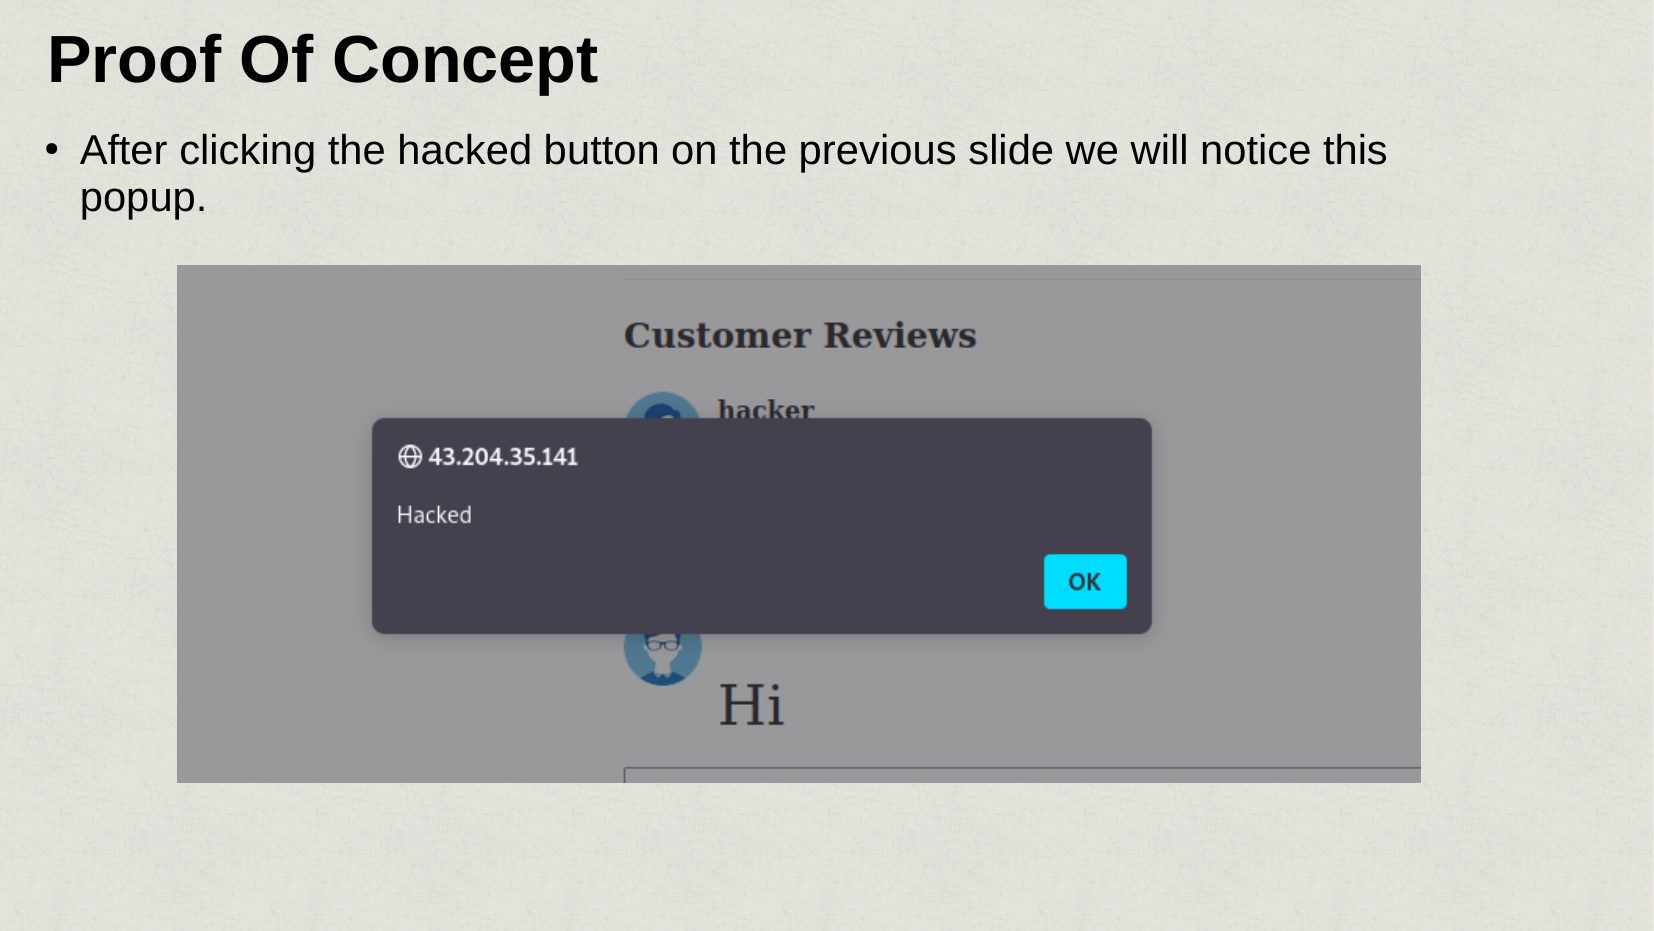

# Proof Of Concept
After clicking the hacked button on the previous slide we will notice this popup.